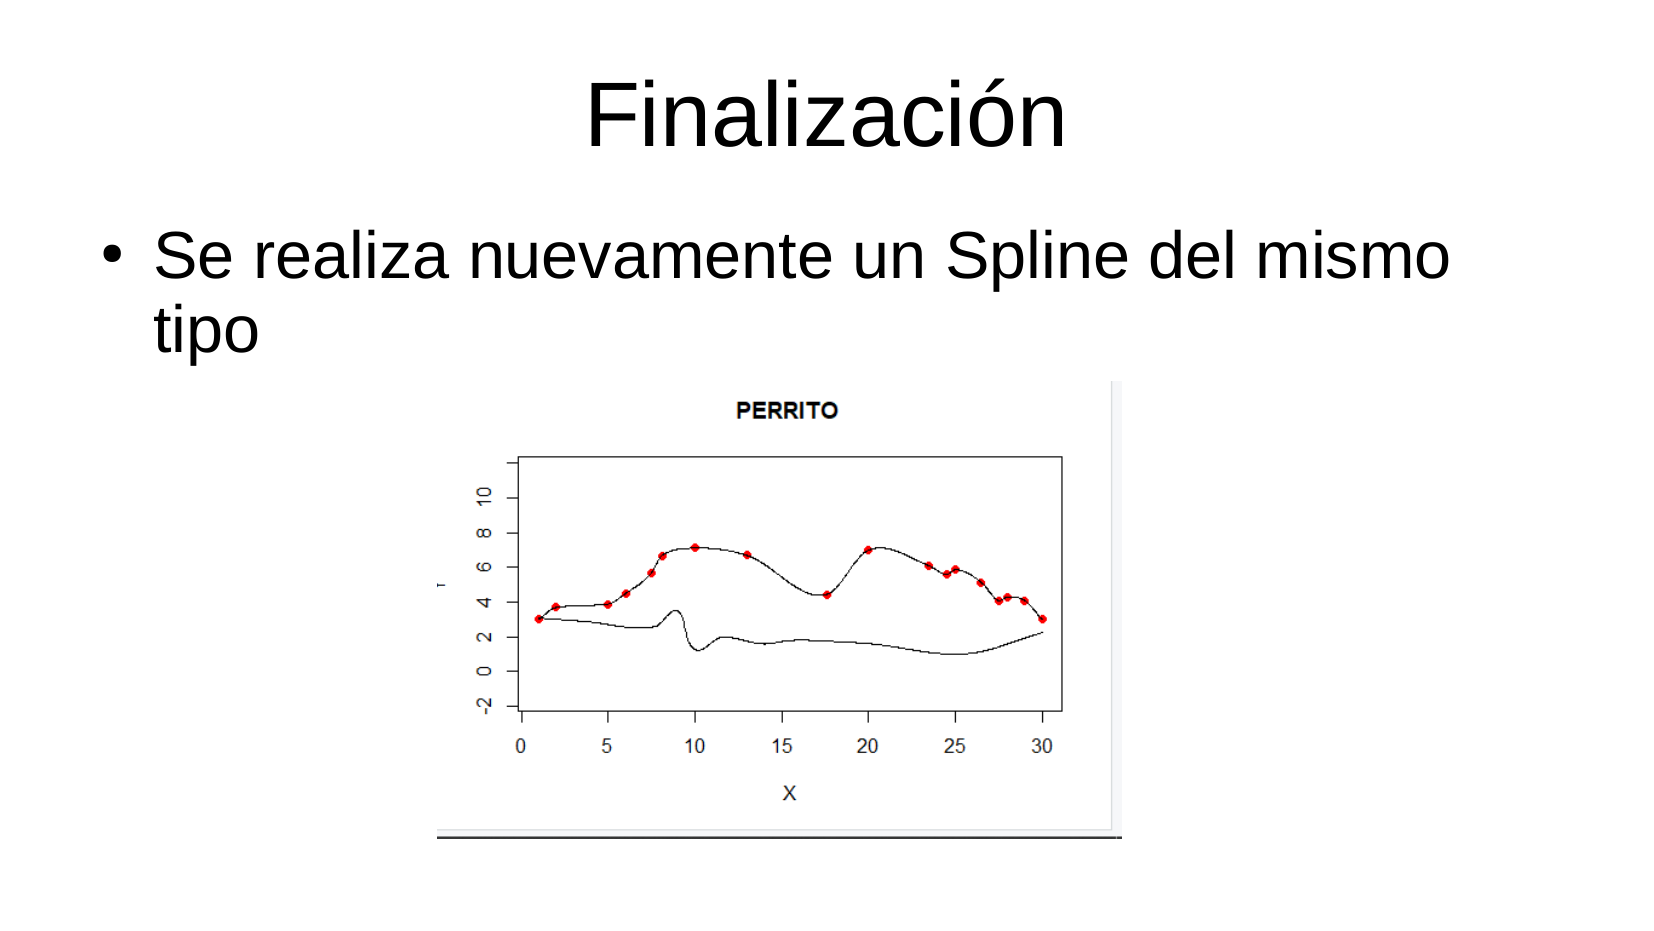

# Finalización
Se realiza nuevamente un Spline del mismo tipo